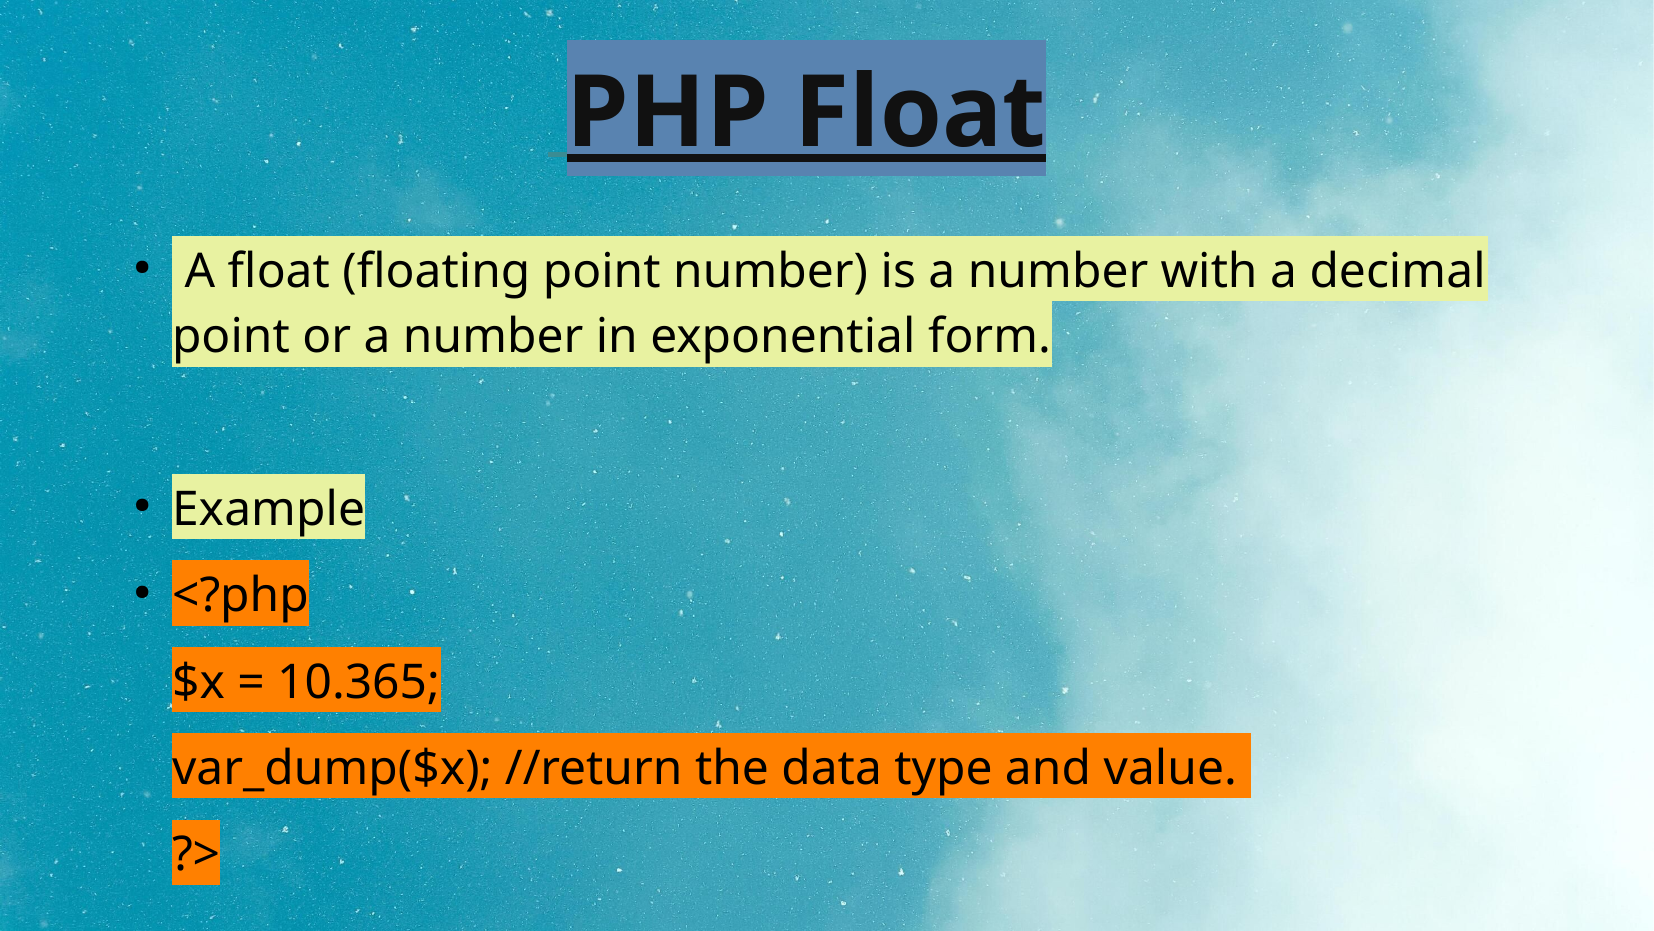

# PHP Float
 A float (floating point number) is a number with a decimal point or a number in exponential form.
Example
<?php
$x = 10.365;
var_dump($x); //return the data type and value.
?>